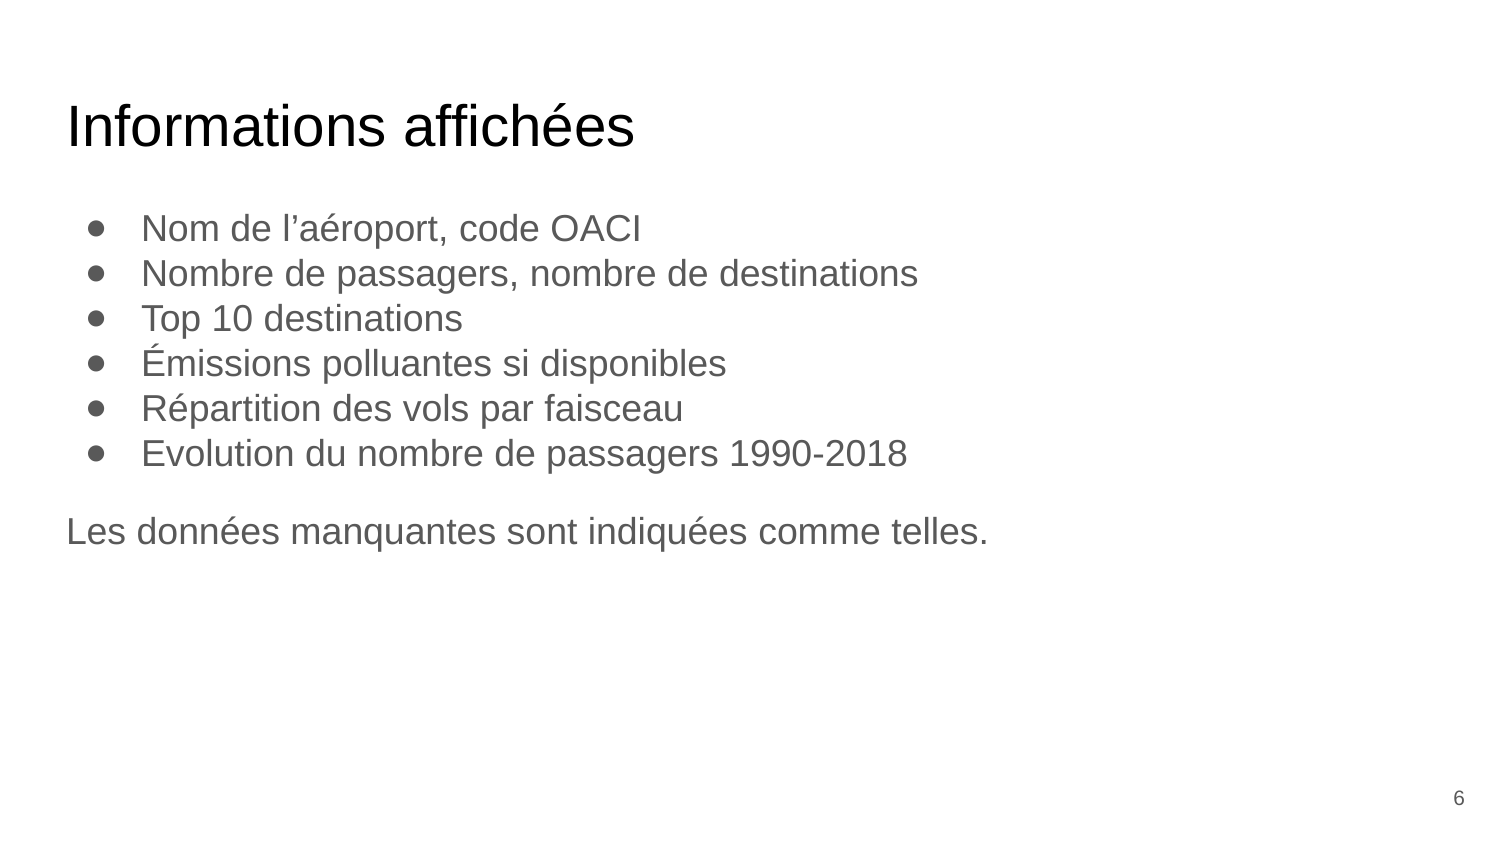

# Informations affichées
Nom de l’aéroport, code OACI
Nombre de passagers, nombre de destinations
Top 10 destinations
Émissions polluantes si disponibles
Répartition des vols par faisceau
Evolution du nombre de passagers 1990-2018
Les données manquantes sont indiquées comme telles.